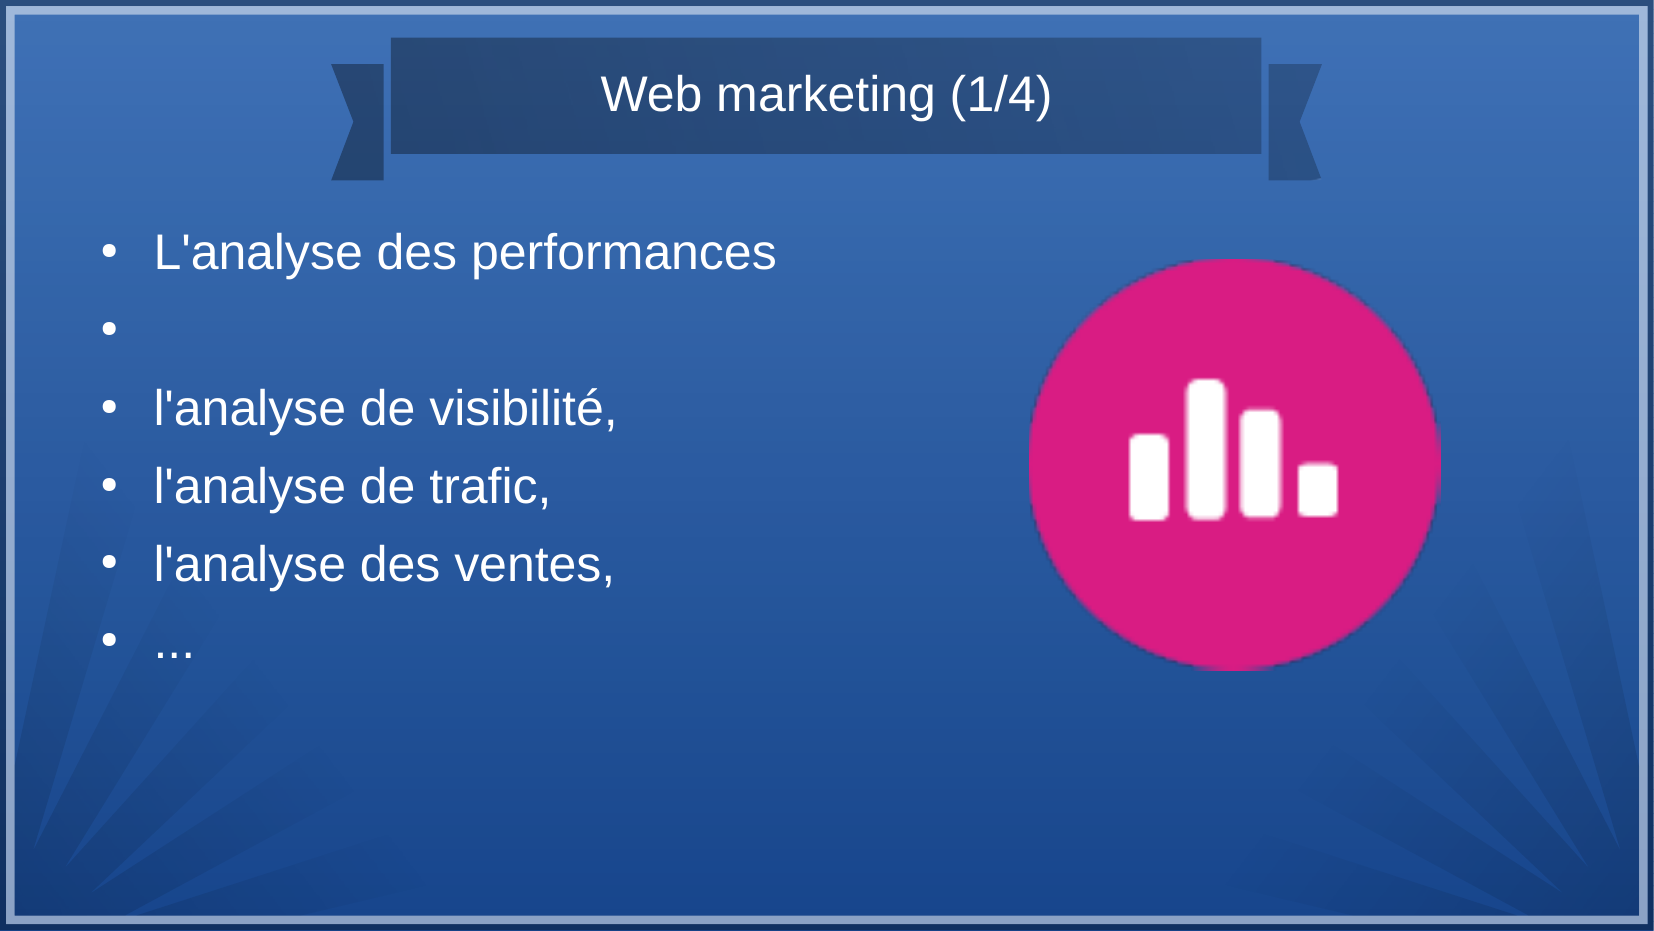

# Web marketing (1/4)
L'analyse des performances
l'analyse de visibilité,
l'analyse de trafic,
l'analyse des ventes,
...